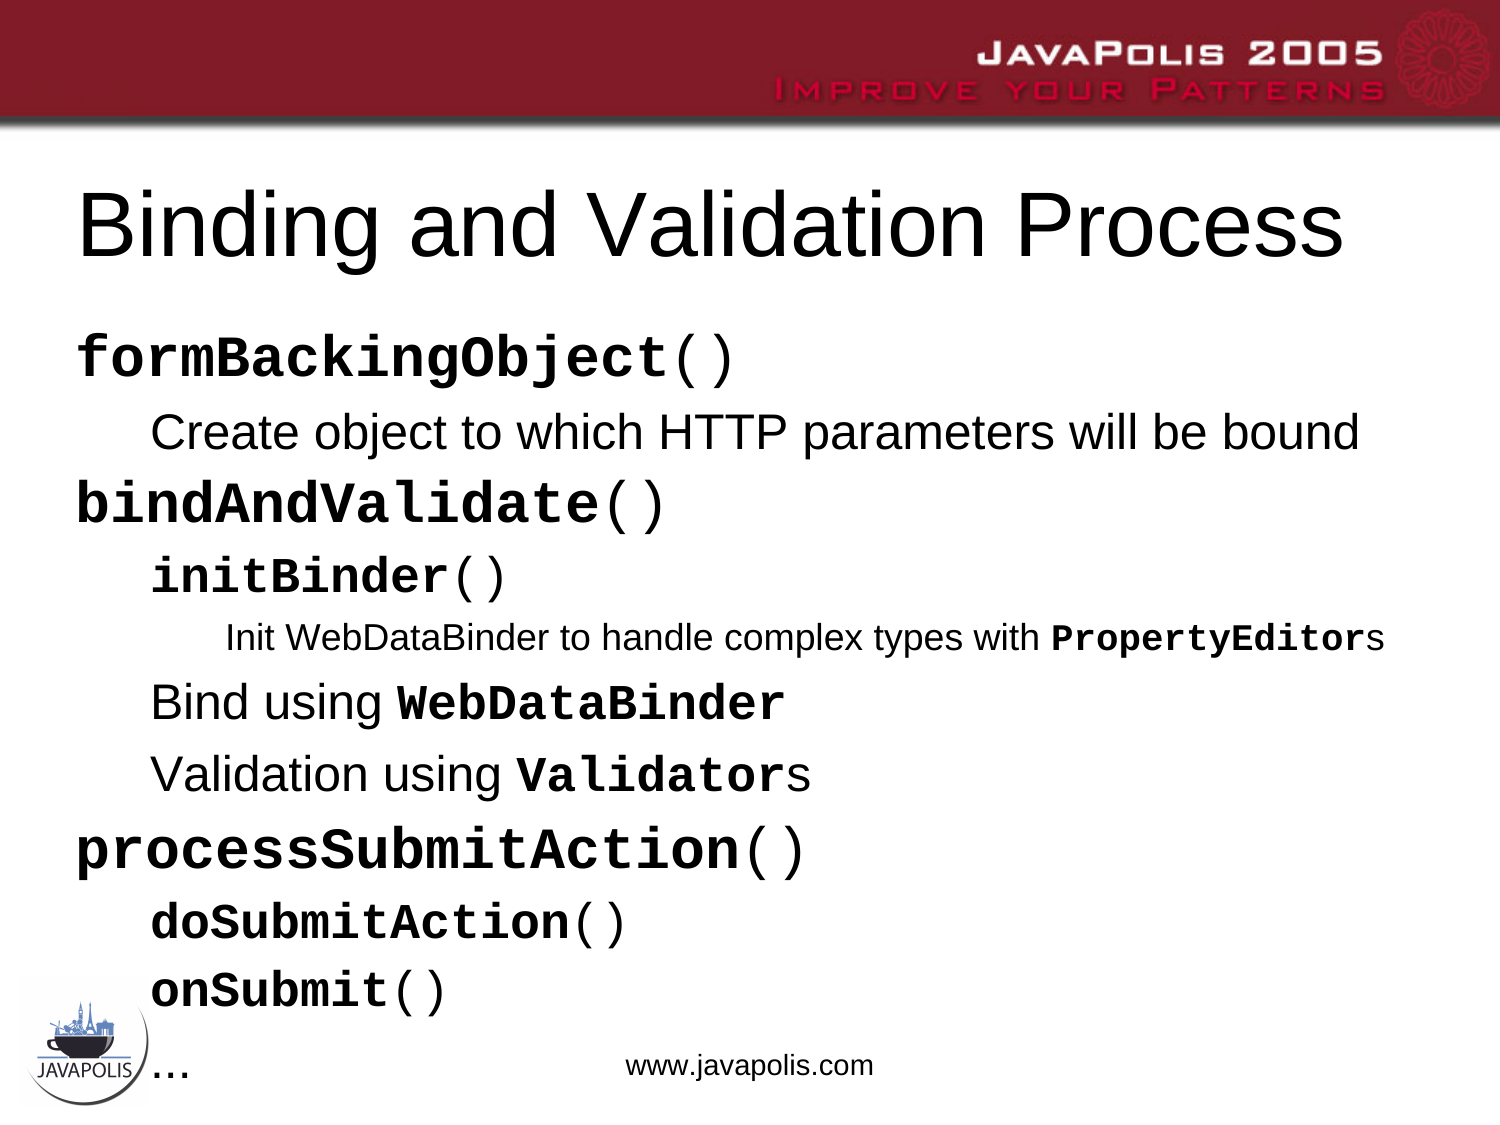

# Binding and Validation Process
formBackingObject()
Create object to which HTTP parameters will be bound
bindAndValidate()
initBinder()
Init WebDataBinder to handle complex types with PropertyEditors
Bind using WebDataBinder
Validation using Validators
processSubmitAction()
doSubmitAction()
onSubmit()
...